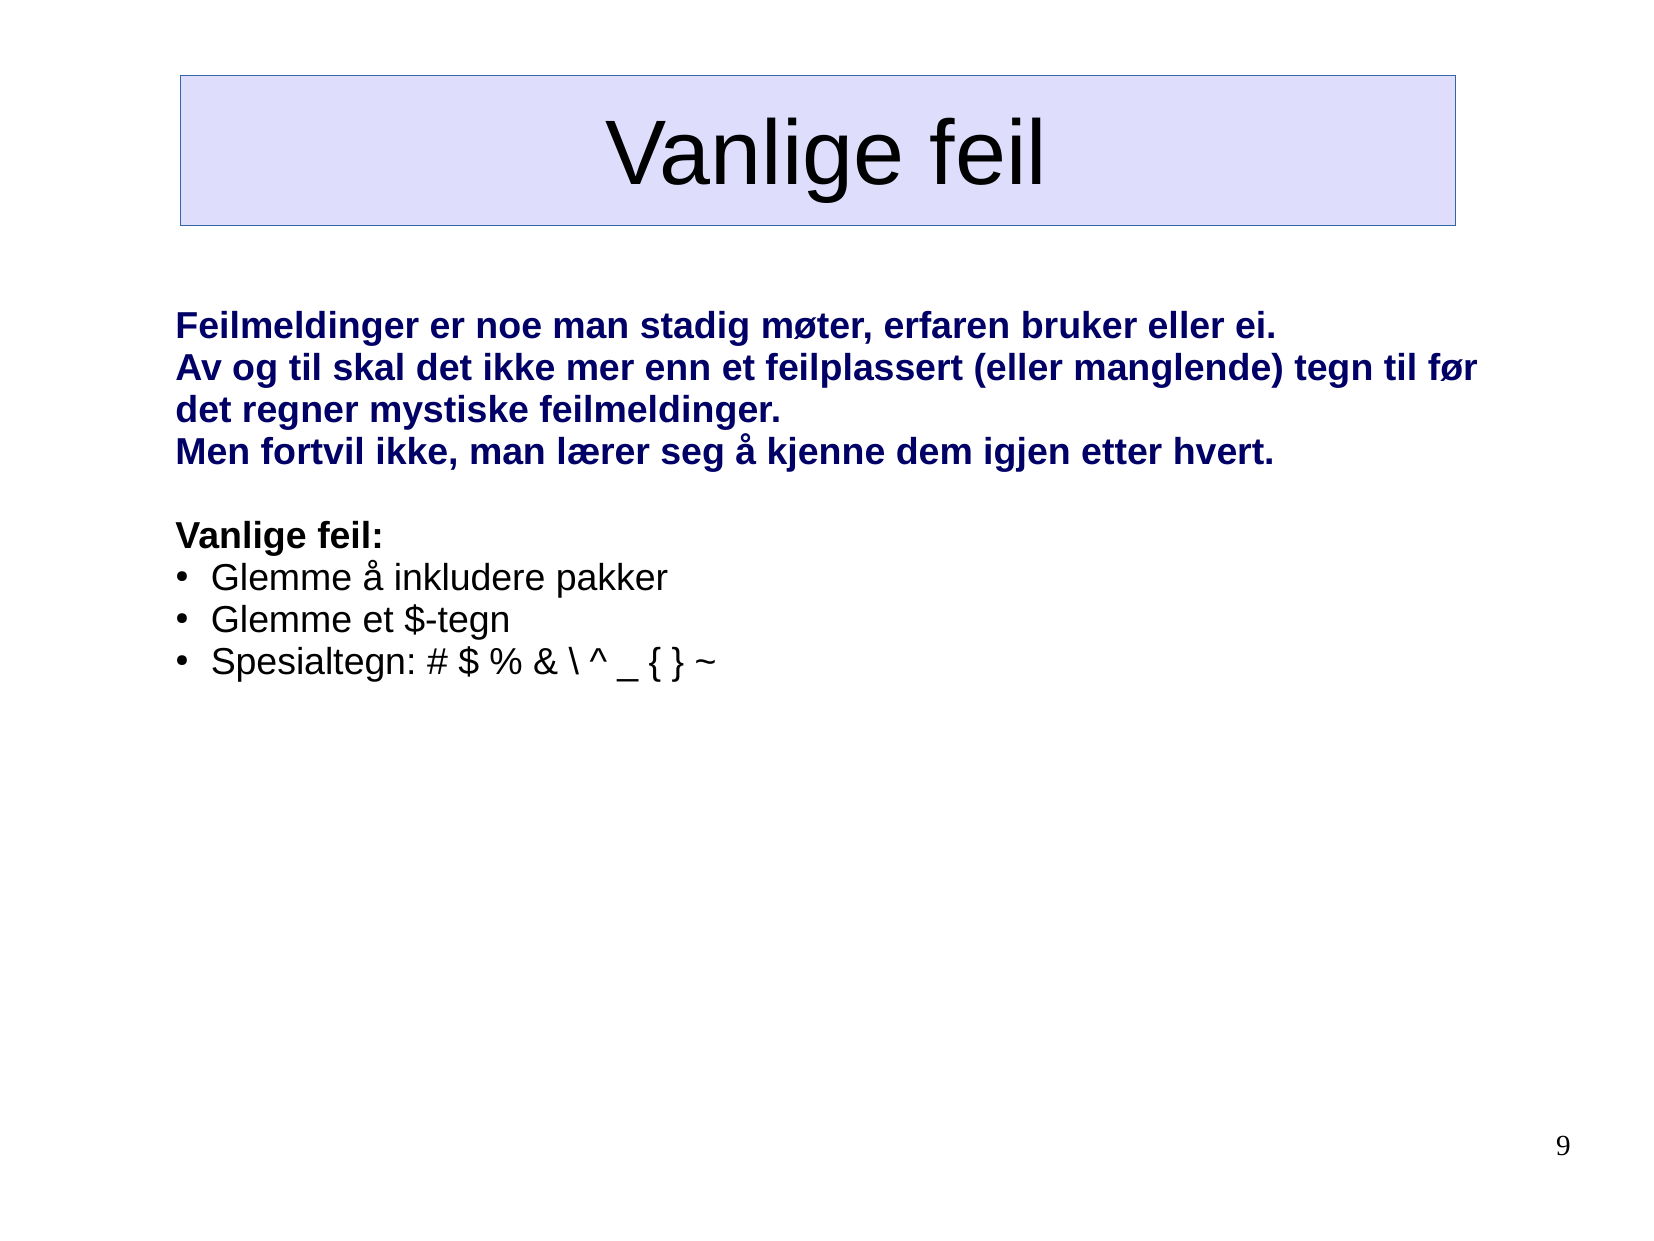

# Vanlige feil
Feilmeldinger er noe man stadig møter, erfaren bruker eller ei.
Av og til skal det ikke mer enn et feilplassert (eller manglende) tegn til før
det regner mystiske feilmeldinger.
Men fortvil ikke, man lærer seg å kjenne dem igjen etter hvert.
Vanlige feil:
Glemme å inkludere pakker
Glemme et $-tegn
Spesialtegn: # $ % & \ ^ _ { } ~
9